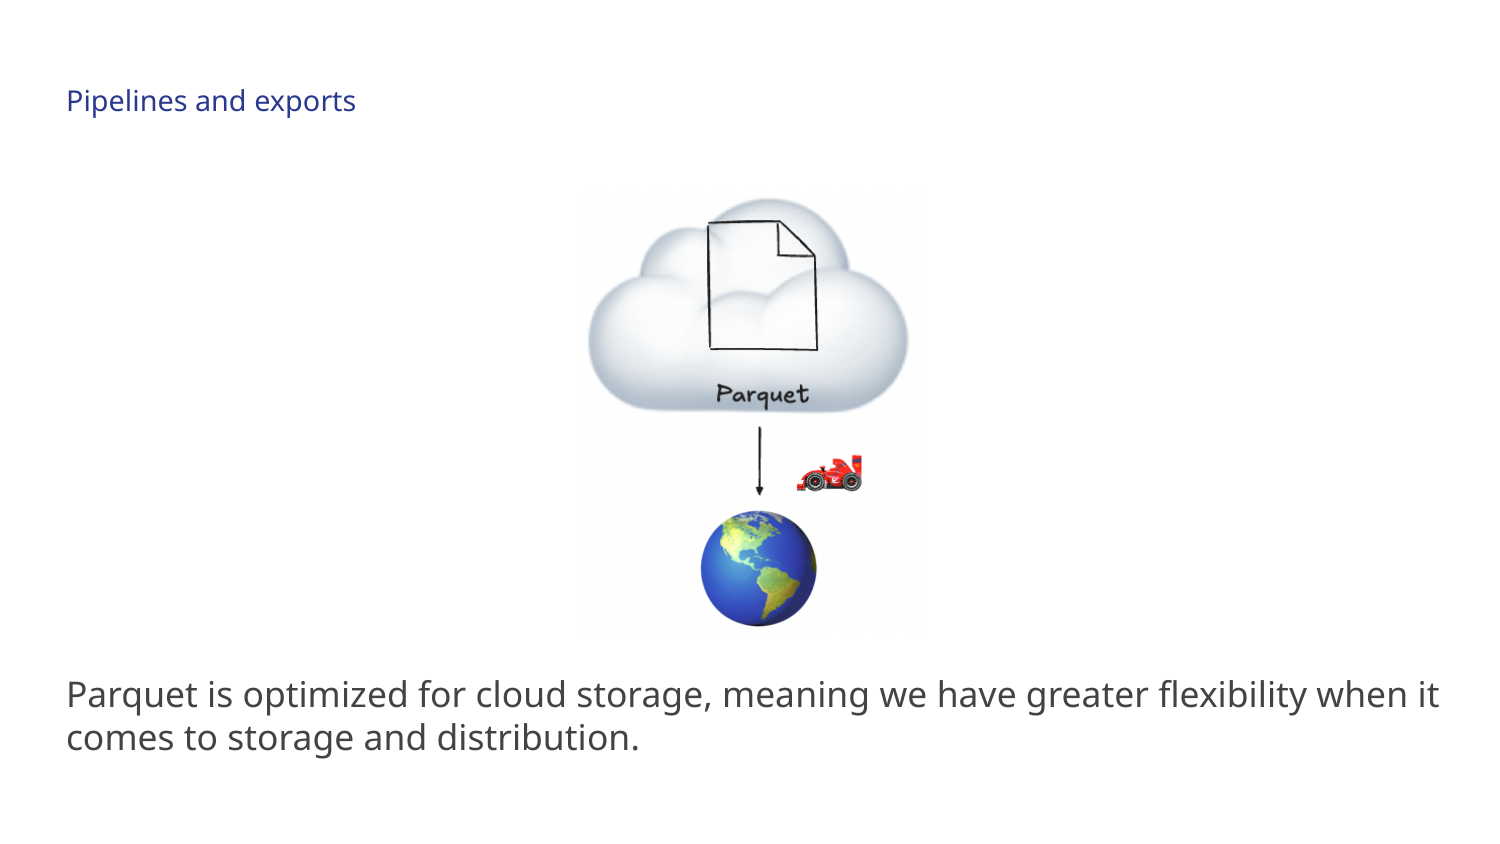

# Pipelines and exports
Parquet is optimized for cloud storage, meaning we have greater flexibility when it comes to storage and distribution.